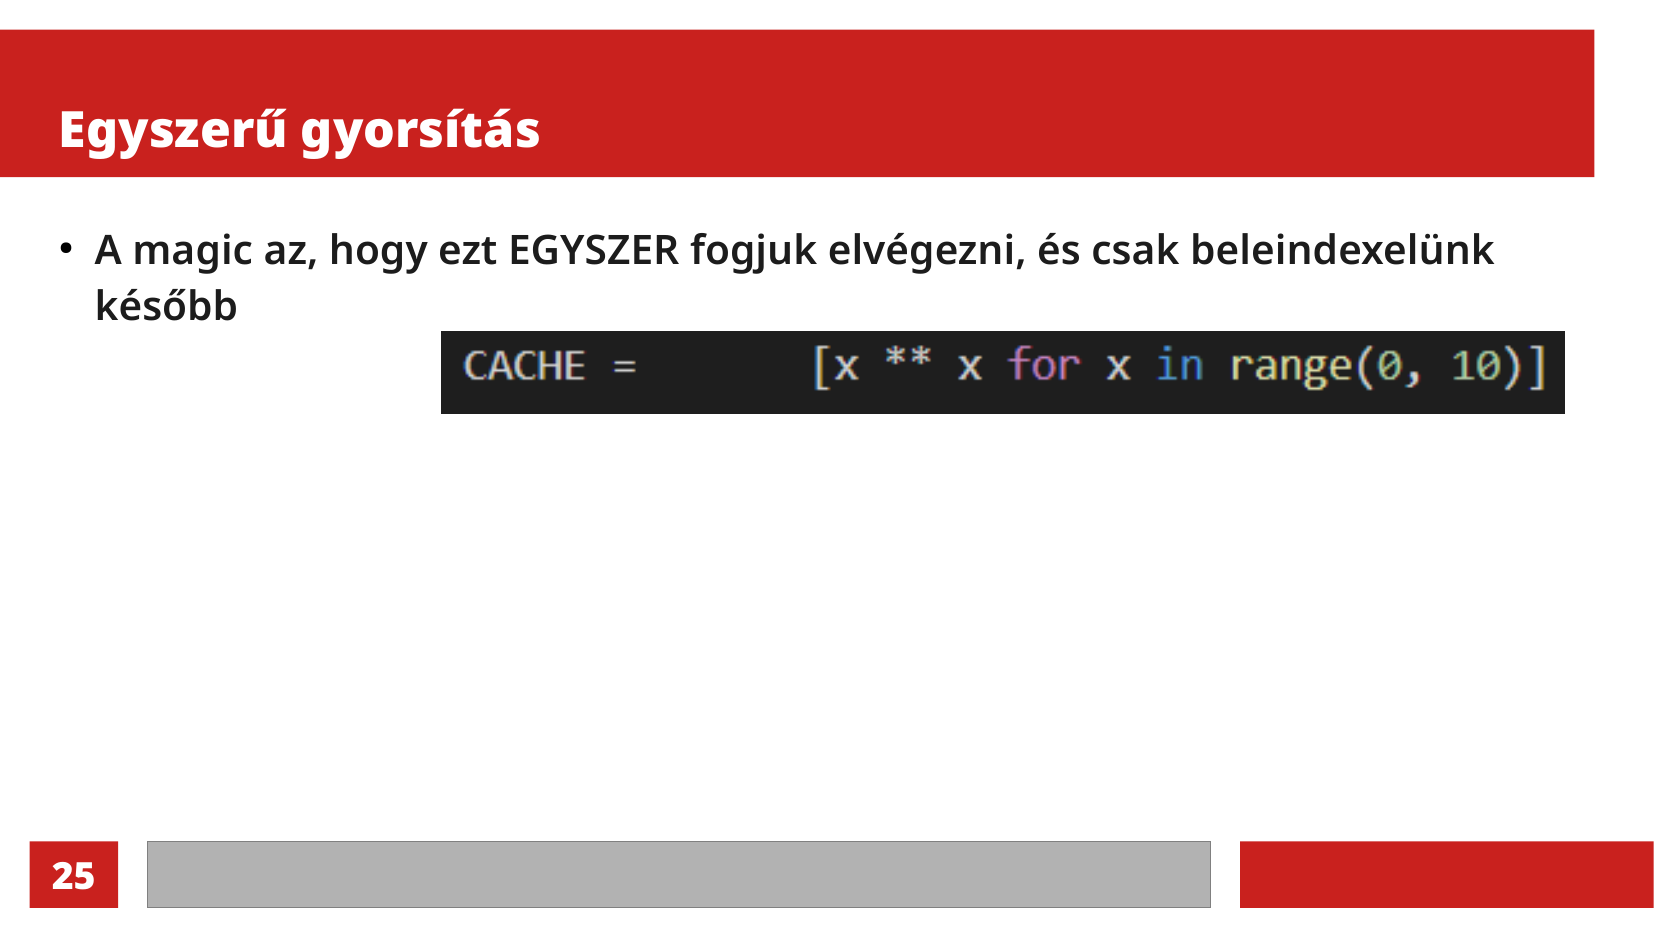

# Egyszerű gyorsítás
A magic az, hogy ezt EGYSZER fogjuk elvégezni, és csak beleindexelünk később
25